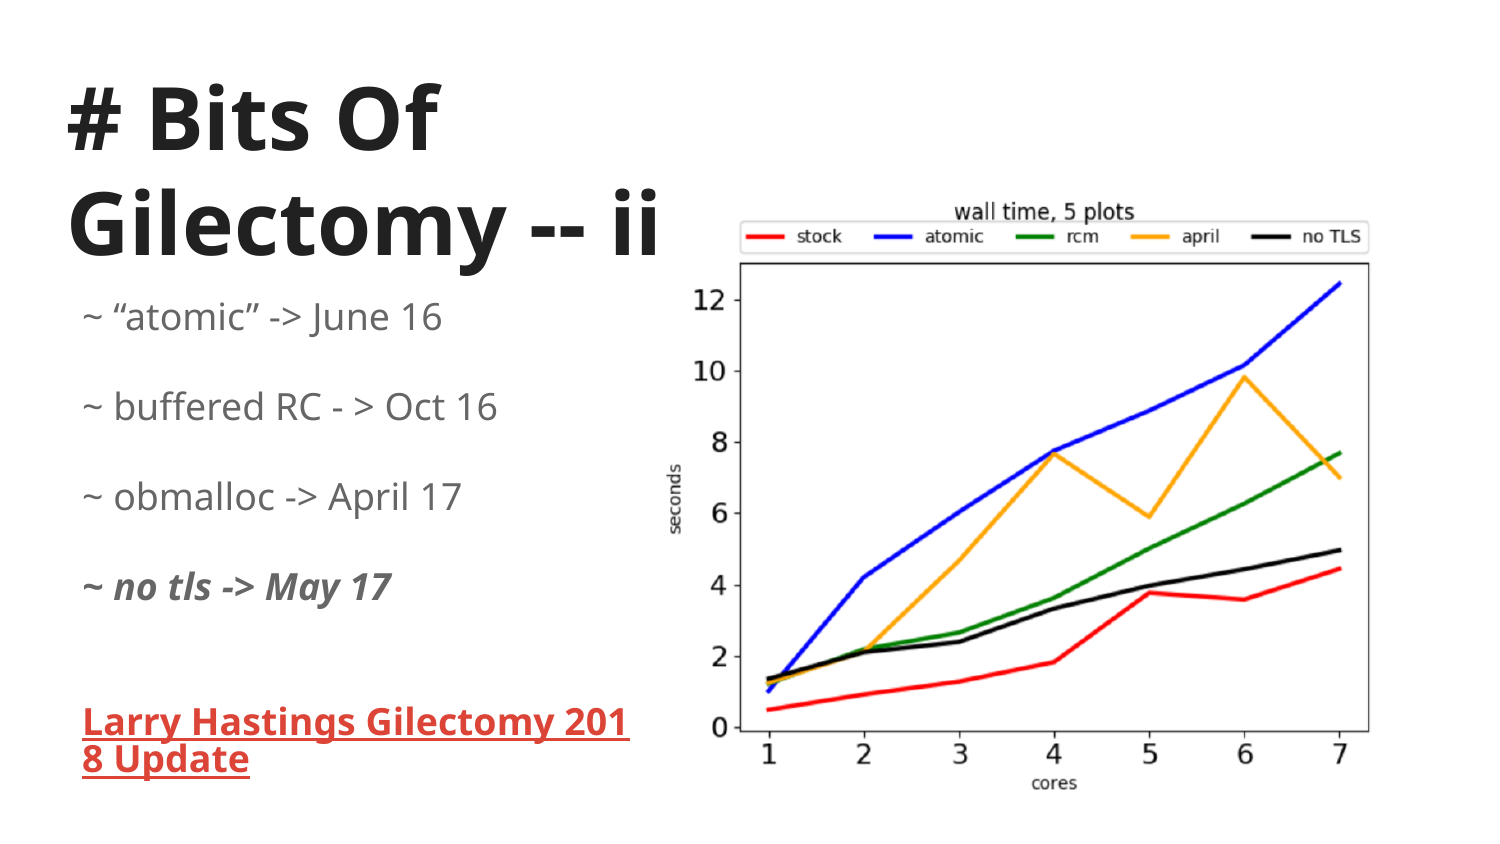

# # Bits Of Gilectomy -- iii
~ “atomic” -> June 16
~ buffered RC - > Oct 16
~ obmalloc -> April 17
~ no tls -> May 17
Larry Hastings Gilectomy 2018 Update